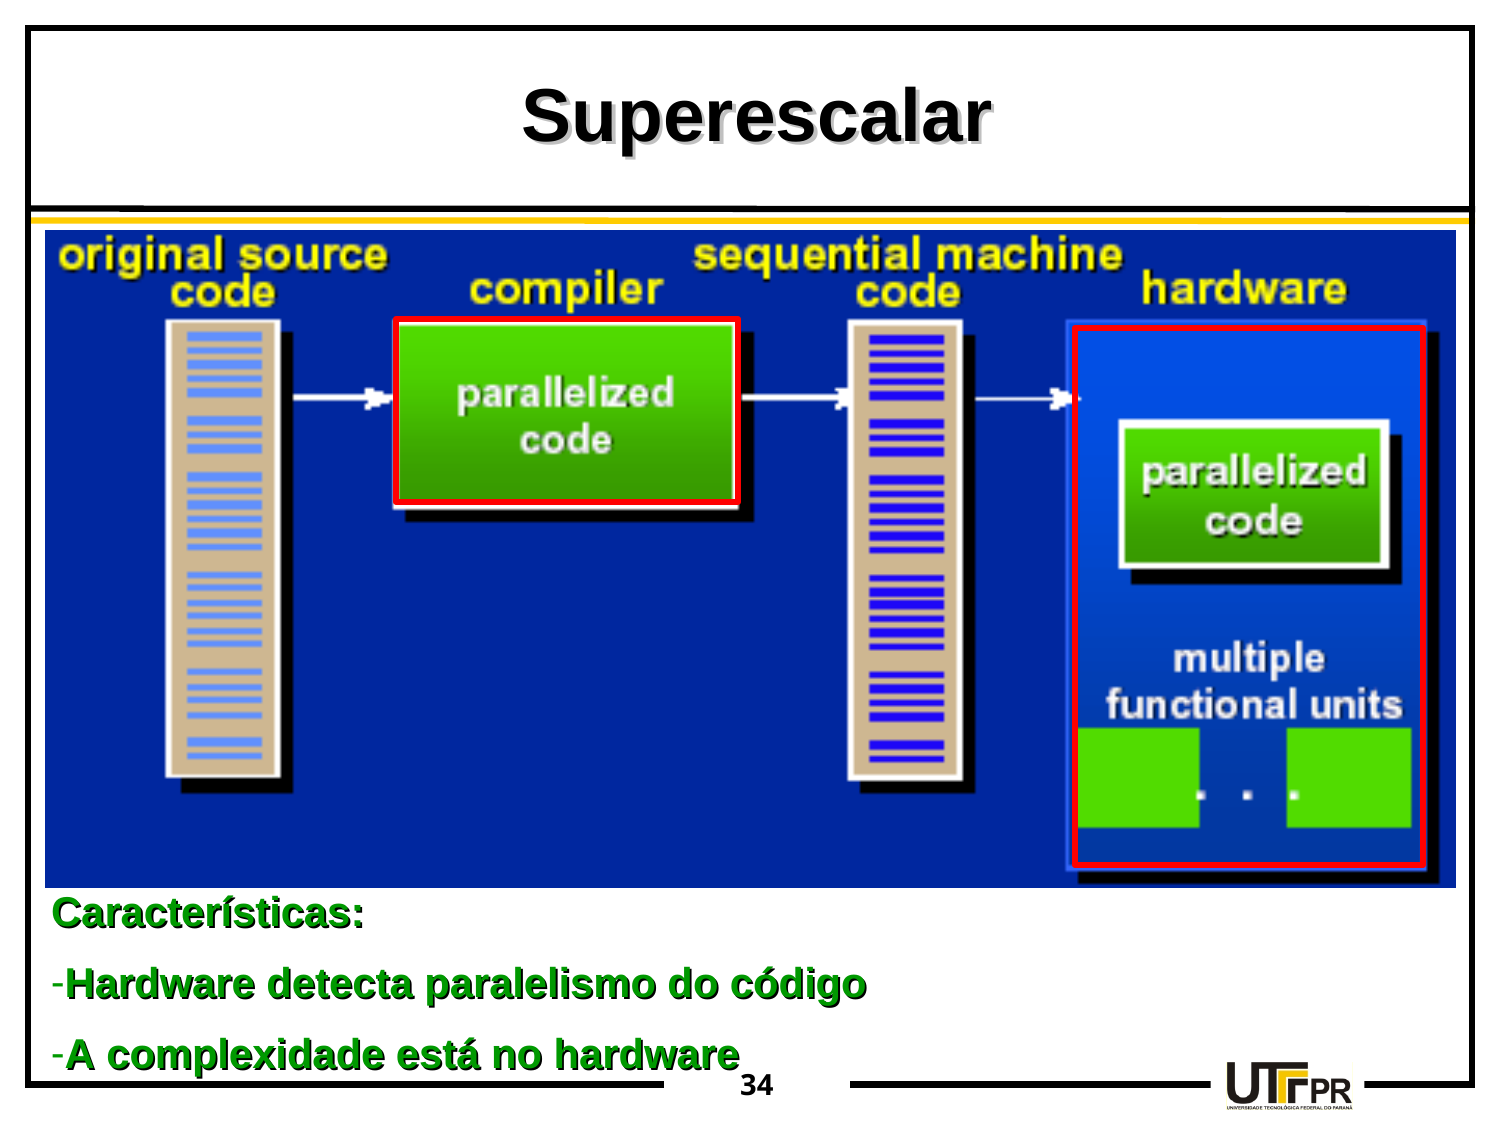

# Superescalar
Características:
Hardware detecta paralelismo do código
A complexidade está no hardware